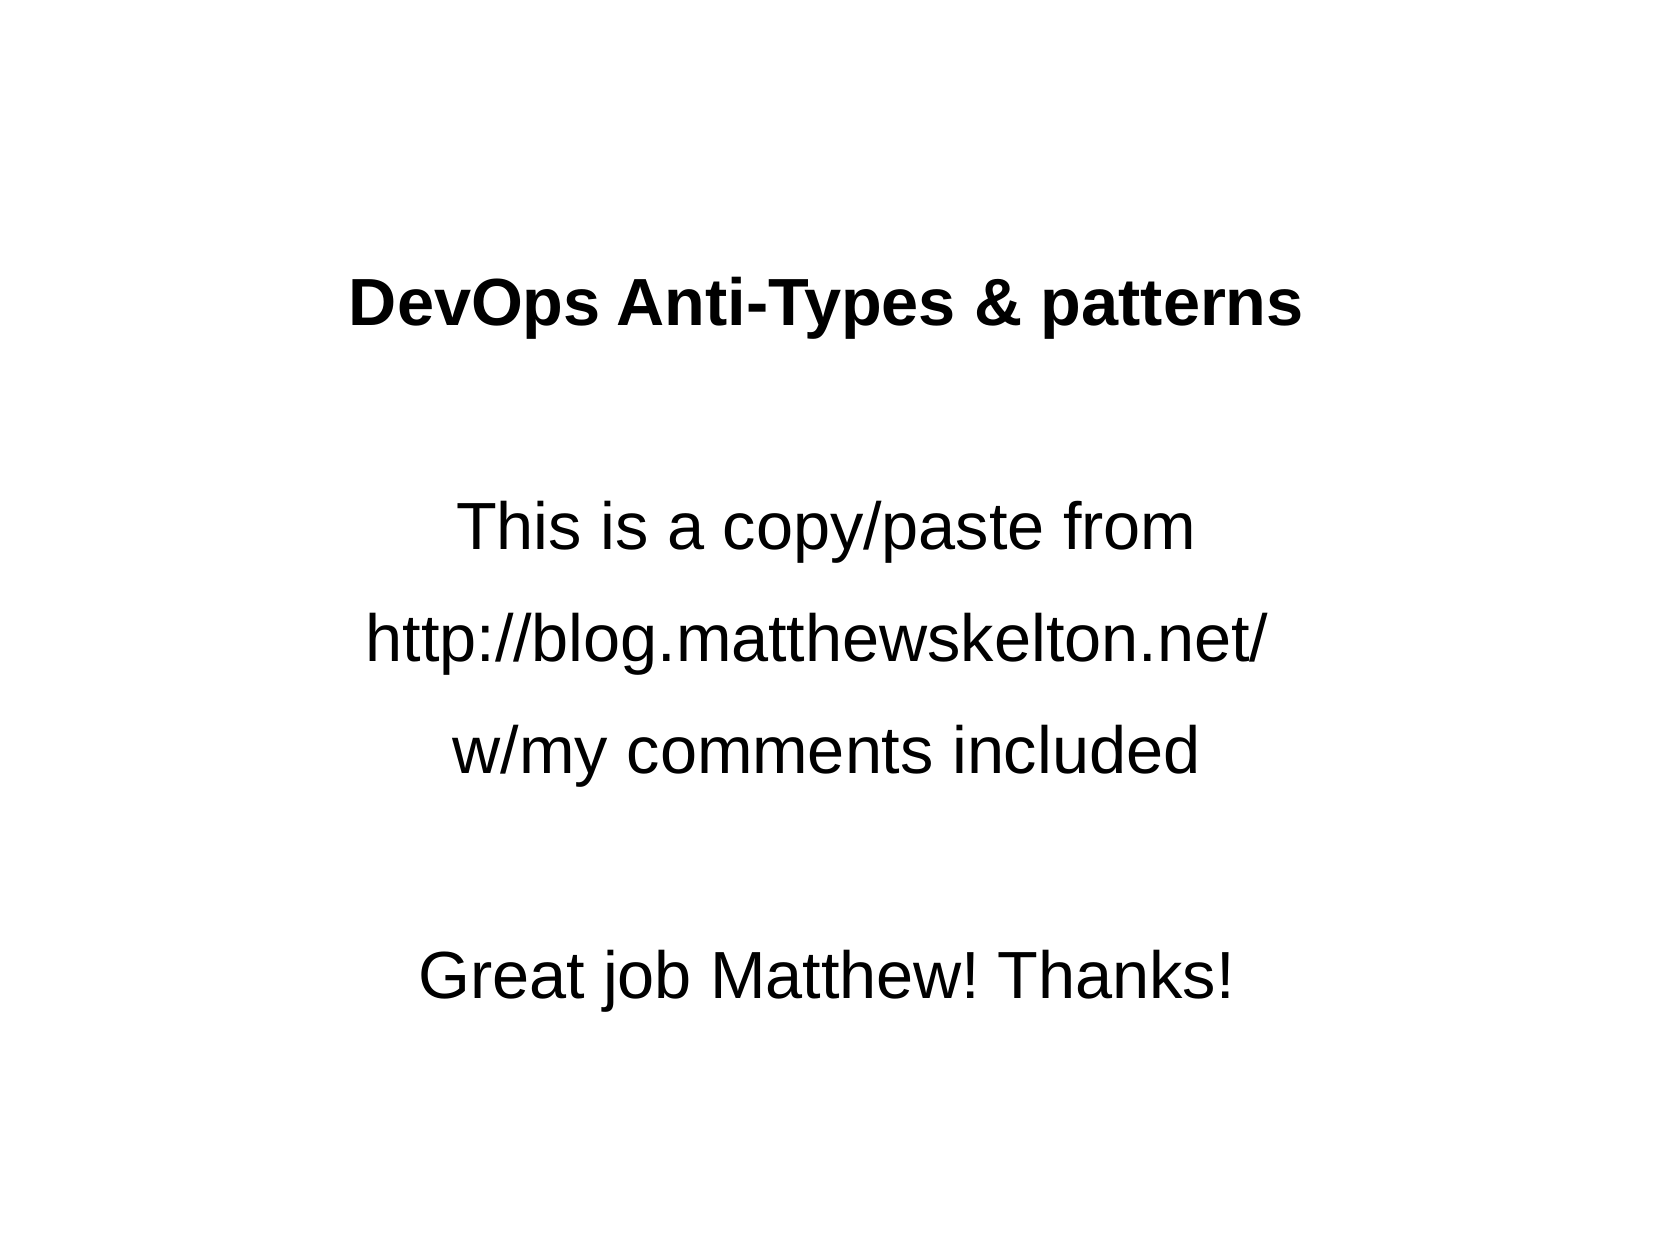

# DevOps Anti-Types & patterns
This is a copy/paste from http://blog.matthewskelton.net/
w/my comments included
Great job Matthew! Thanks!